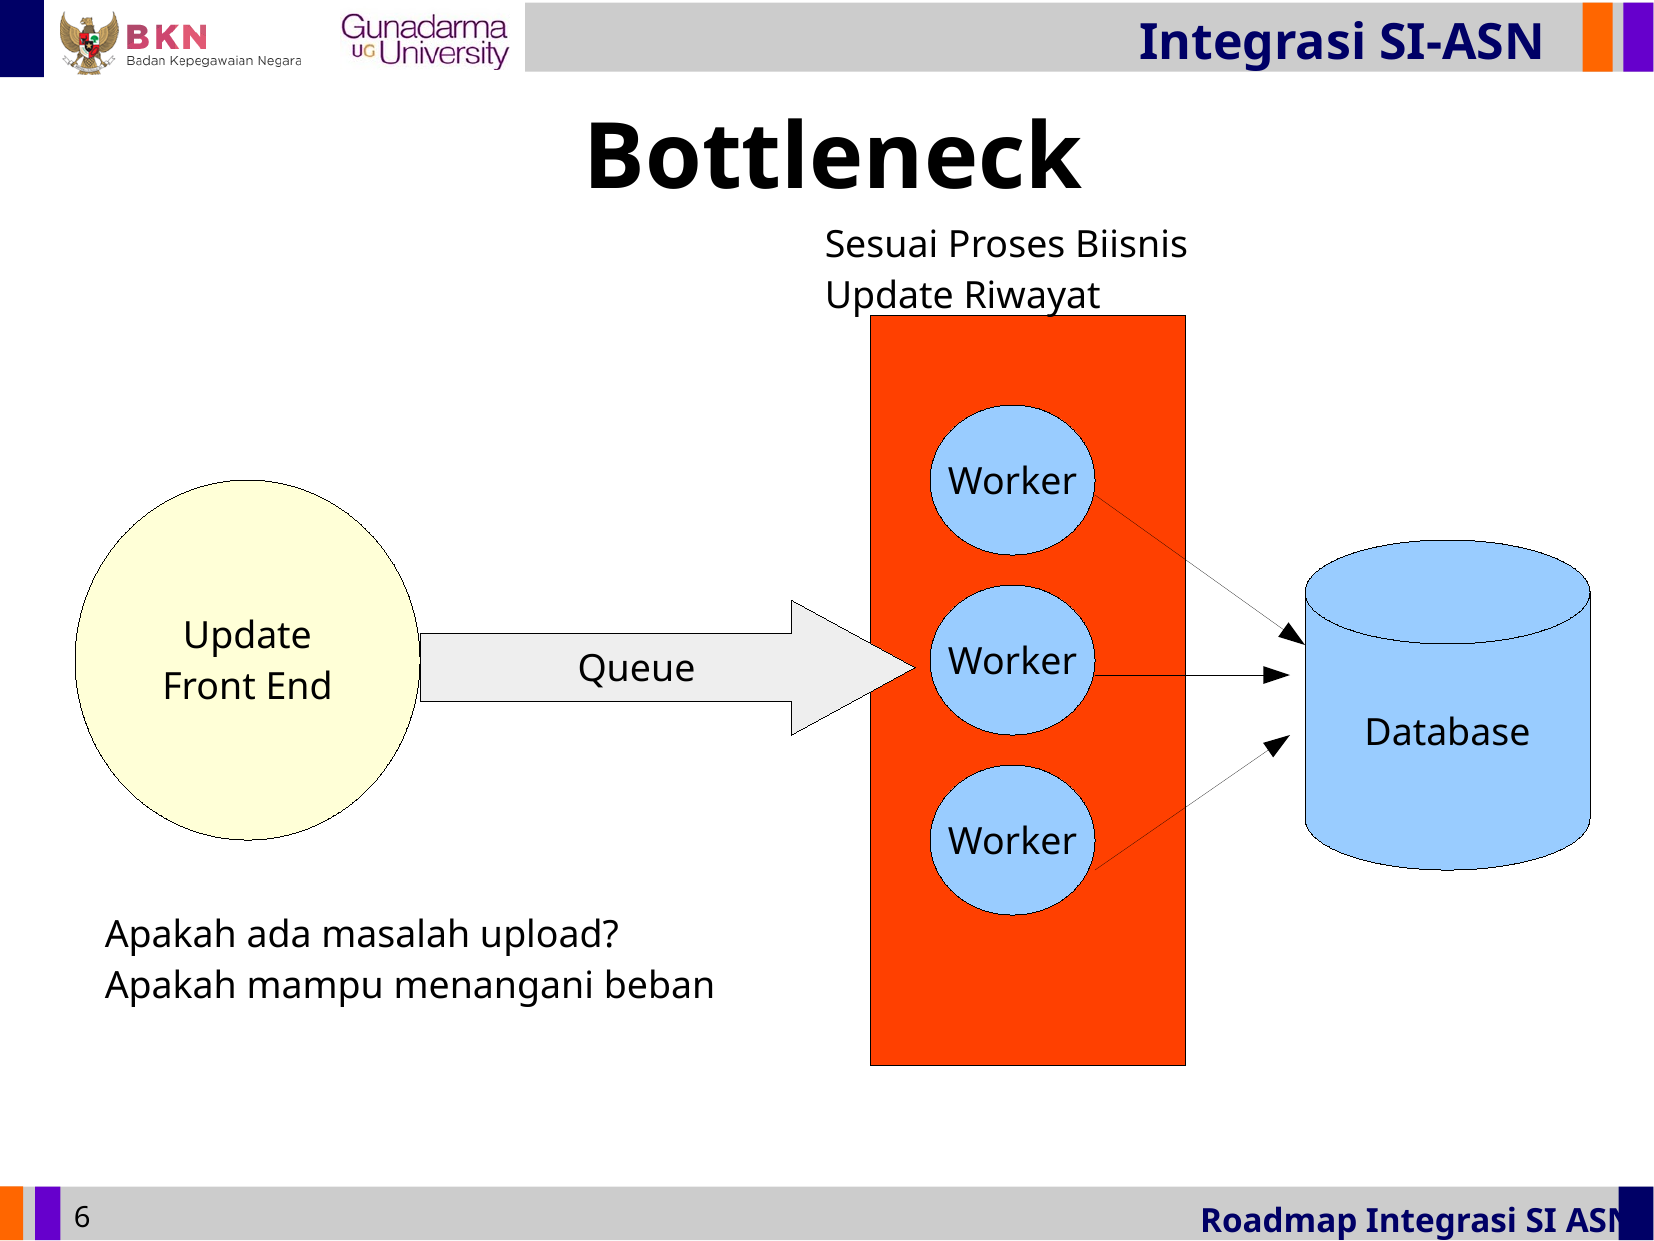

# Bottleneck
Sesuai Proses Biisnis
Update Riwayat
Worker
Update
Front End
Database
Worker
Queue
Worker
Apakah ada masalah upload?
Apakah mampu menangani beban